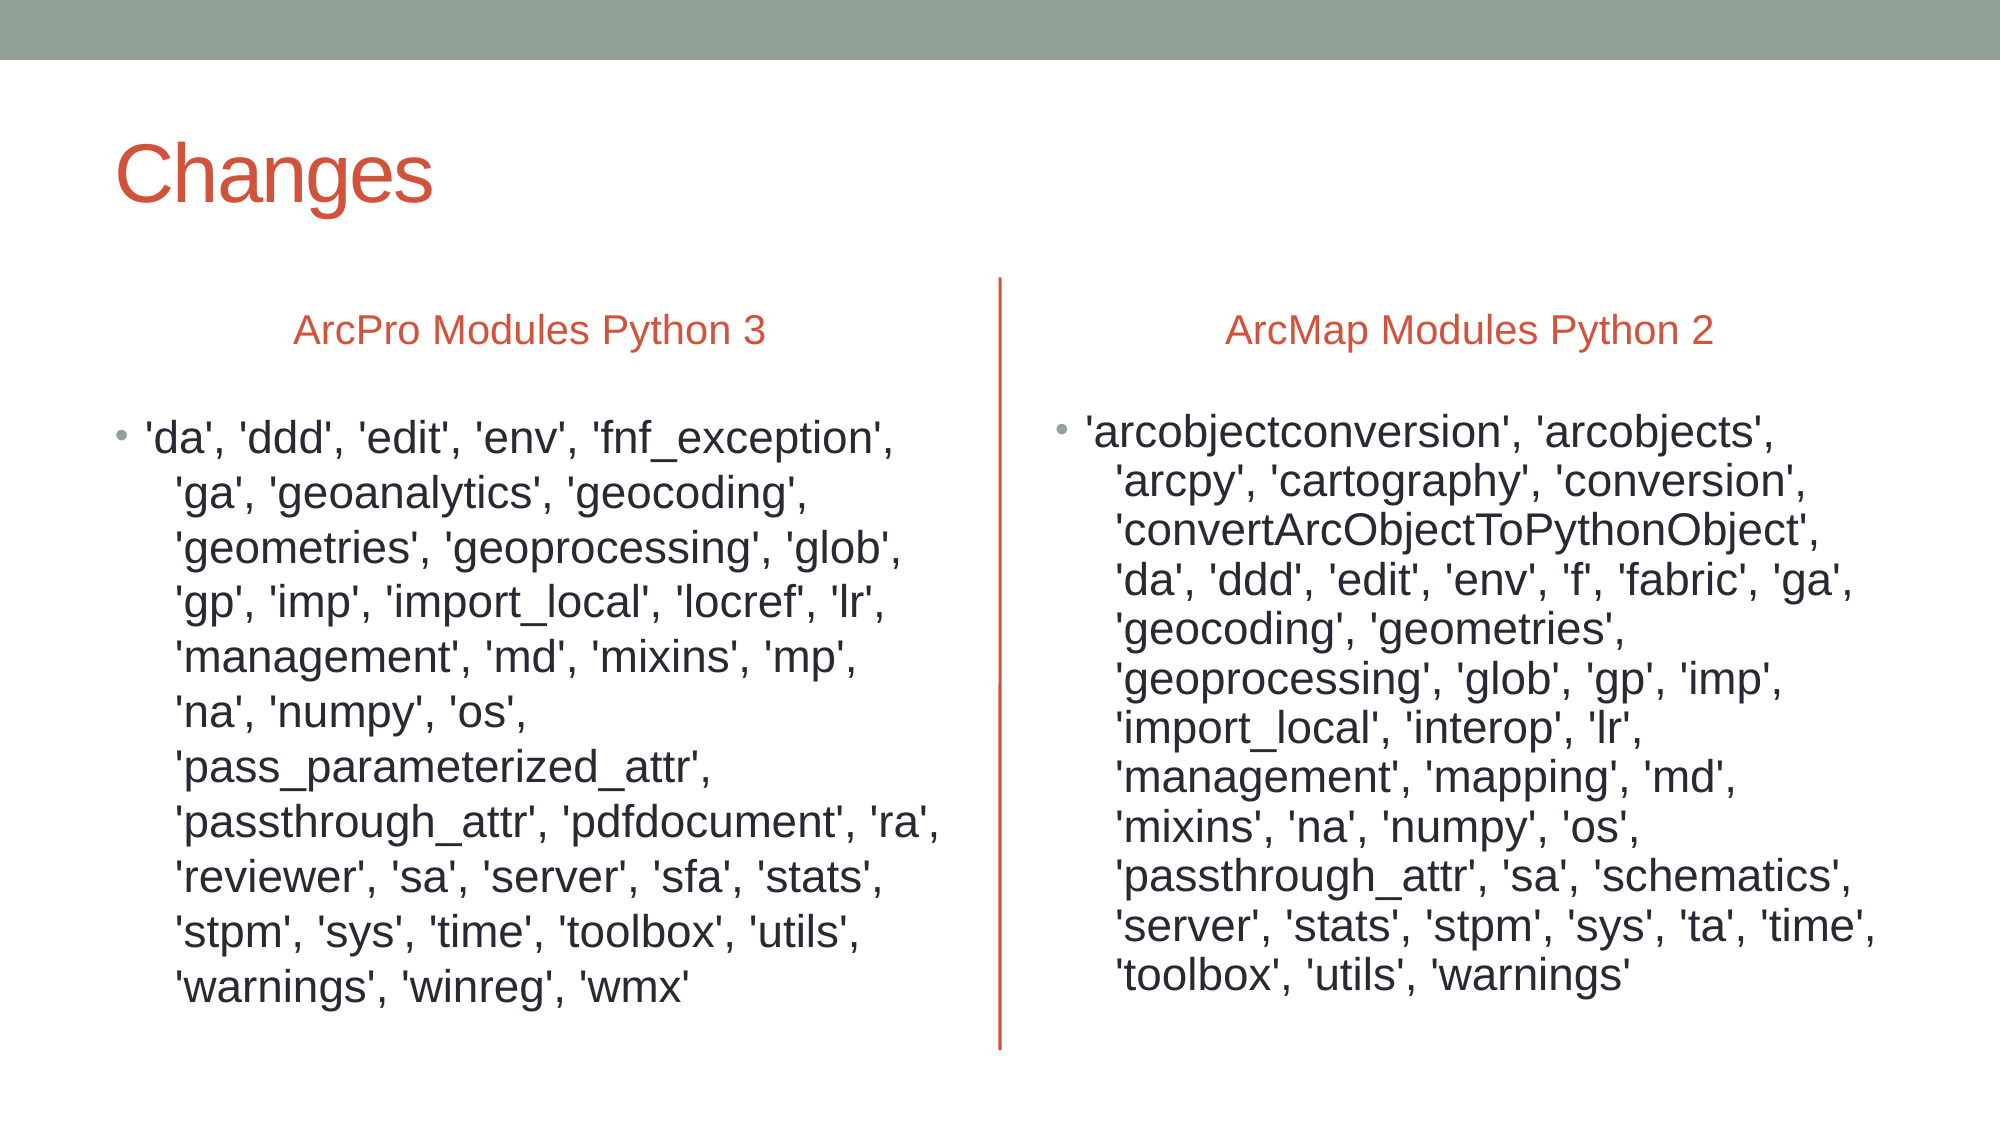

# Changes
ArcPro Modules Python 3
ArcMap Modules Python 2
'da', 'ddd', 'edit', 'env', 'fnf_exception', 'ga', 'geoanalytics', 'geocoding', 'geometries', 'geoprocessing', 'glob', 'gp', 'imp', 'import_local', 'locref', 'lr', 'management', 'md', 'mixins', 'mp', 'na', 'numpy', 'os', 'pass_parameterized_attr', 'passthrough_attr', 'pdfdocument', 'ra', 'reviewer', 'sa', 'server', 'sfa', 'stats', 'stpm', 'sys', 'time', 'toolbox', 'utils', 'warnings', 'winreg', 'wmx'
'arcobjectconversion', 'arcobjects', 'arcpy', 'cartography', 'conversion', 'convertArcObjectToPythonObject', 'da', 'ddd', 'edit', 'env', 'f', 'fabric', 'ga', 'geocoding', 'geometries', 'geoprocessing', 'glob', 'gp', 'imp', 'import_local', 'interop', 'lr', 'management', 'mapping', 'md', 'mixins', 'na', 'numpy', 'os', 'passthrough_attr', 'sa', 'schematics', 'server', 'stats', 'stpm', 'sys', 'ta', 'time', 'toolbox', 'utils', 'warnings'